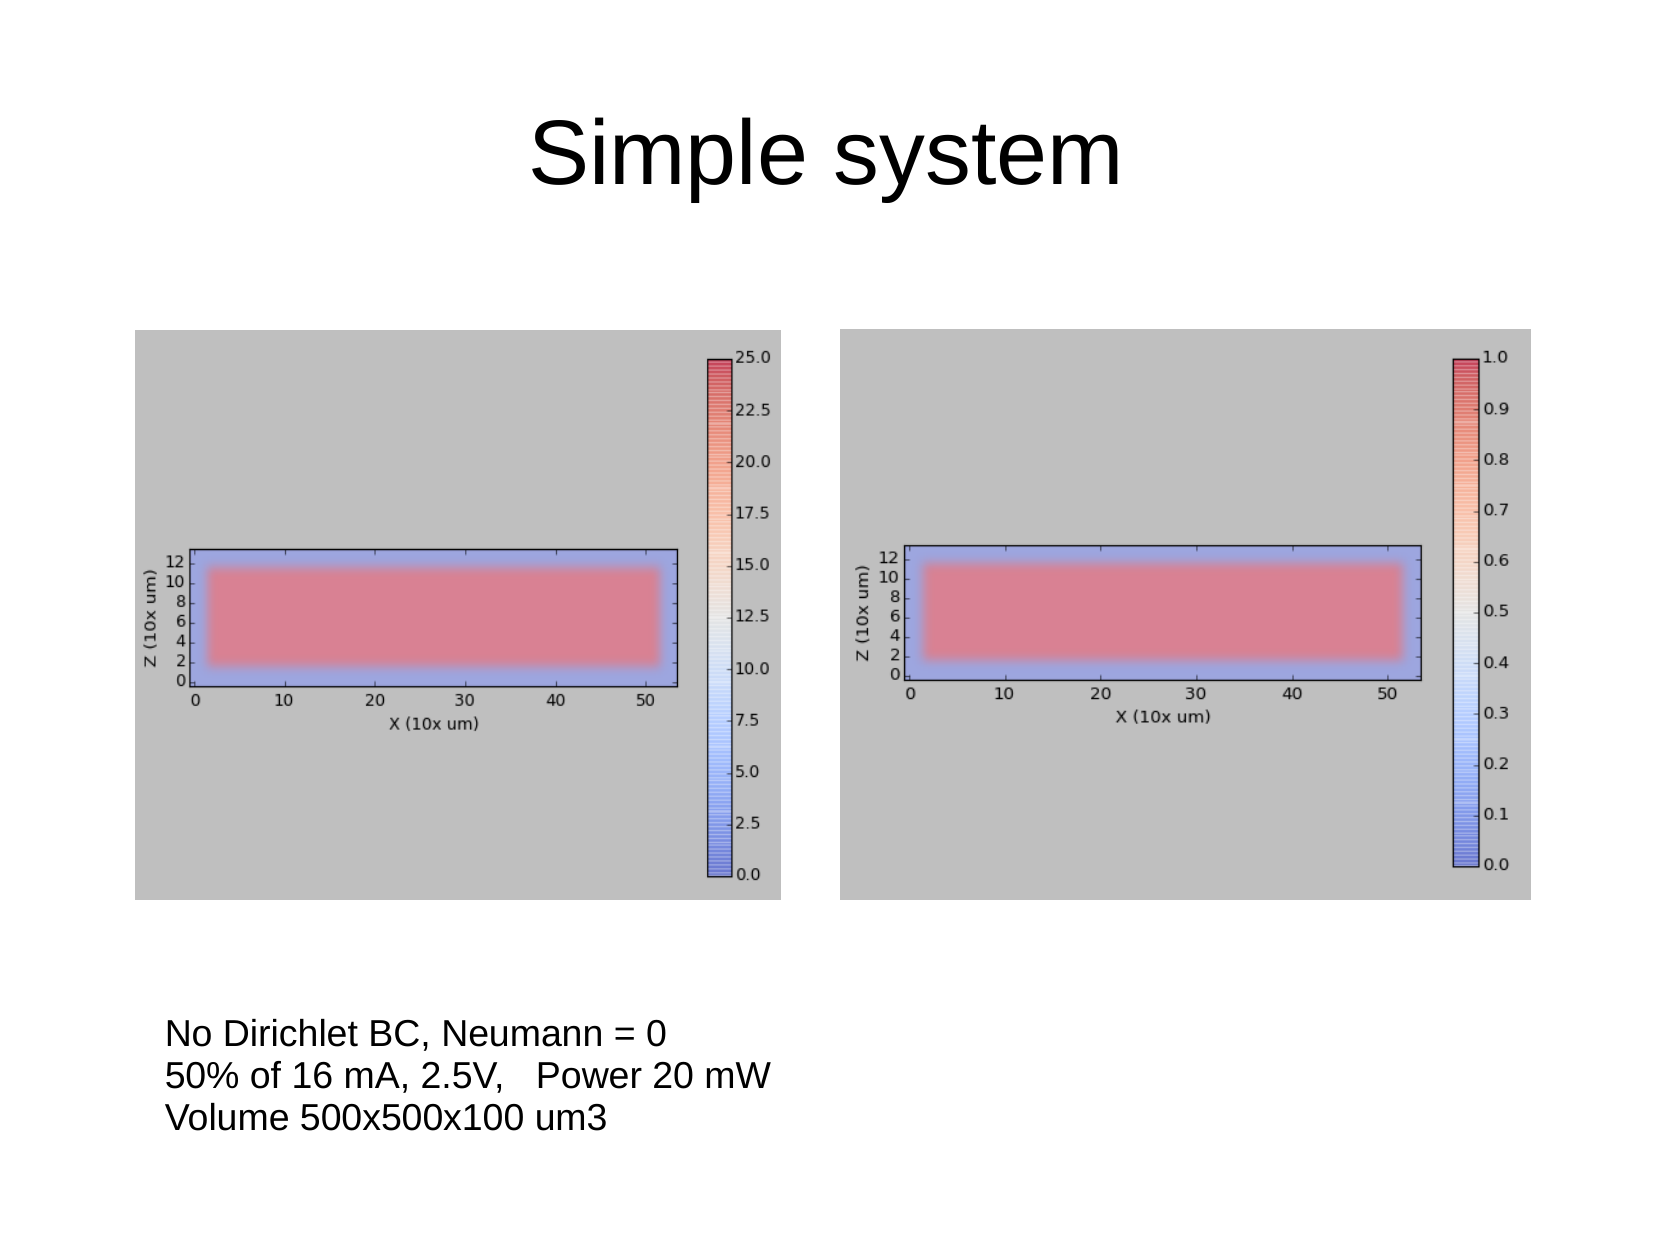

# Simple system
No Dirichlet BC, Neumann = 0
50% of 16 mA, 2.5V, Power 20 mW
Volume 500x500x100 um3